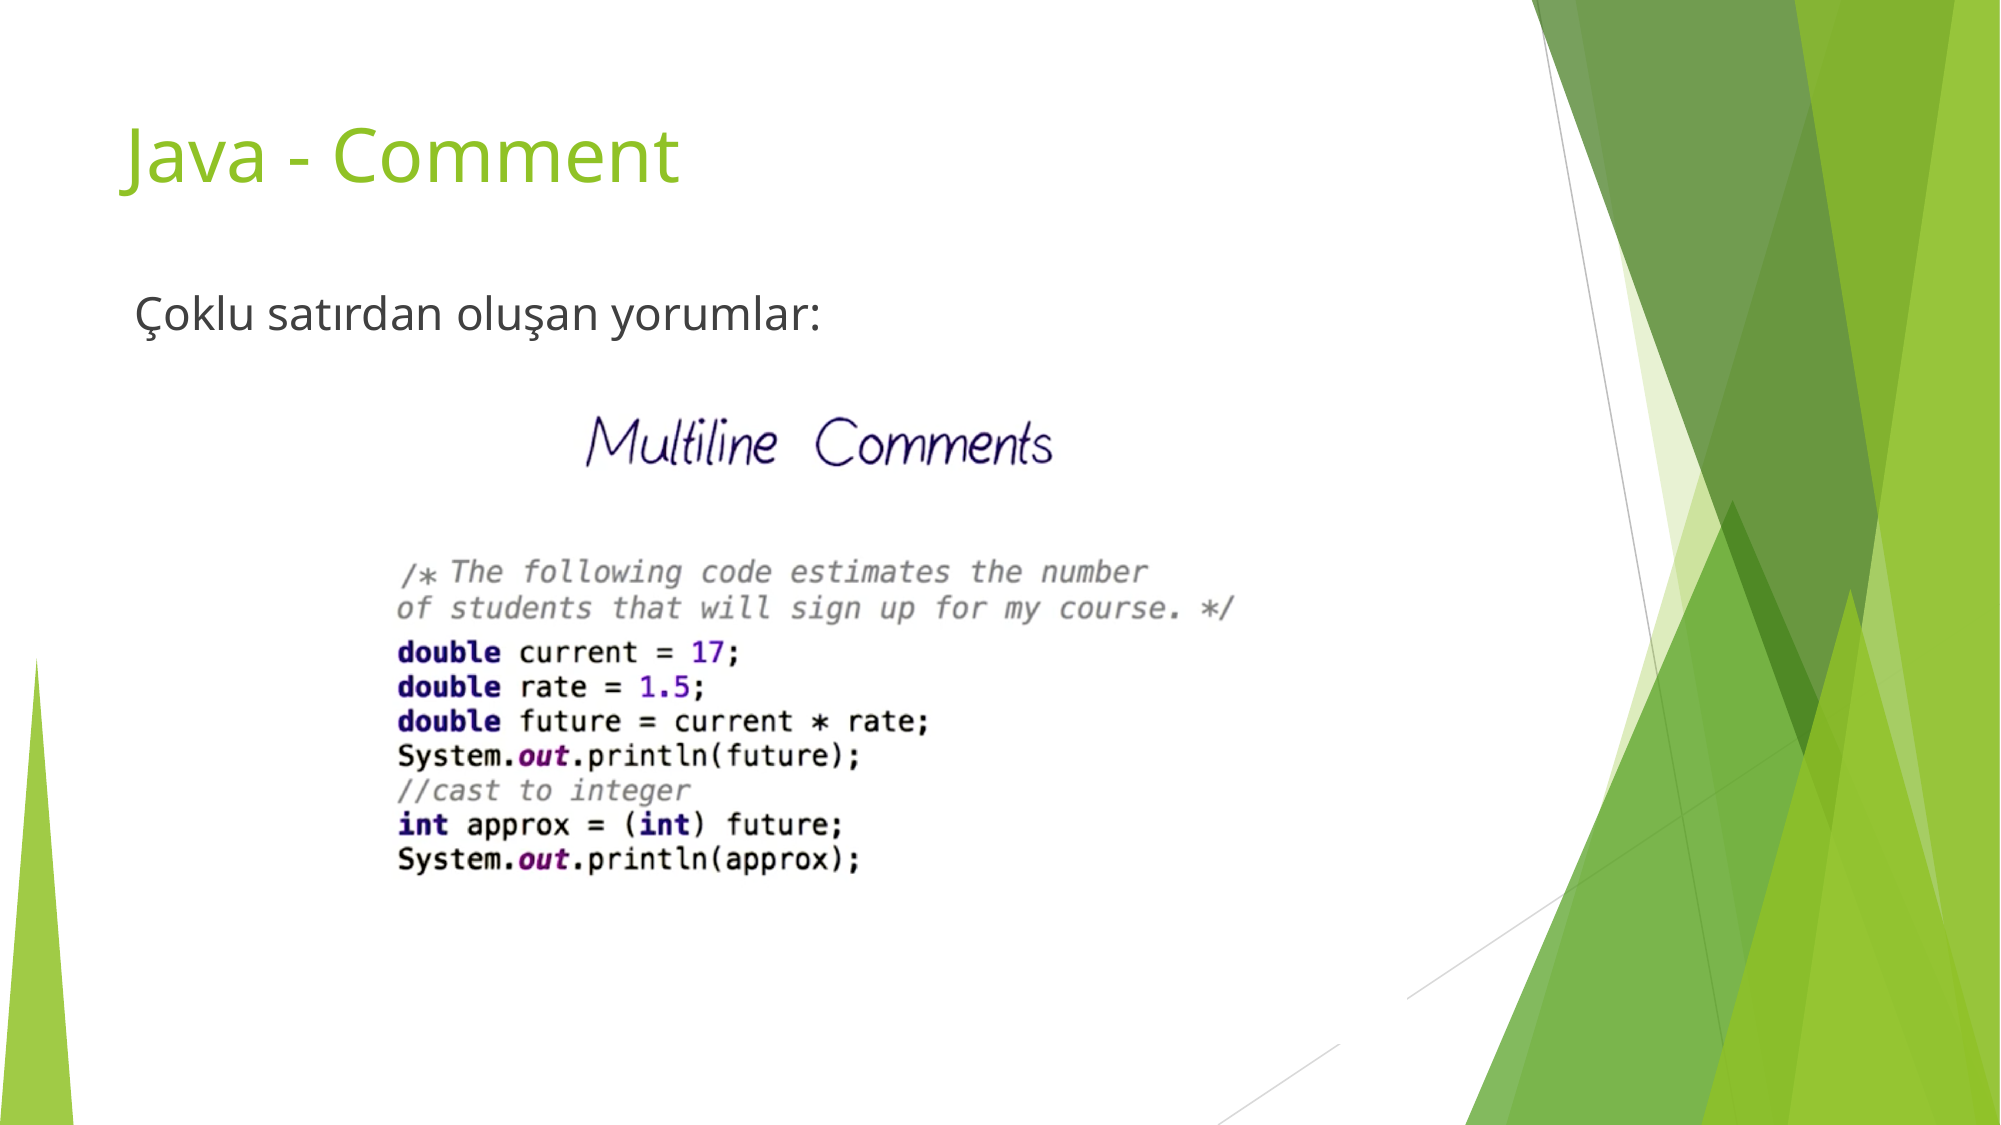

# Java - Comment
Çoklu satırdan oluşan yorumlar: